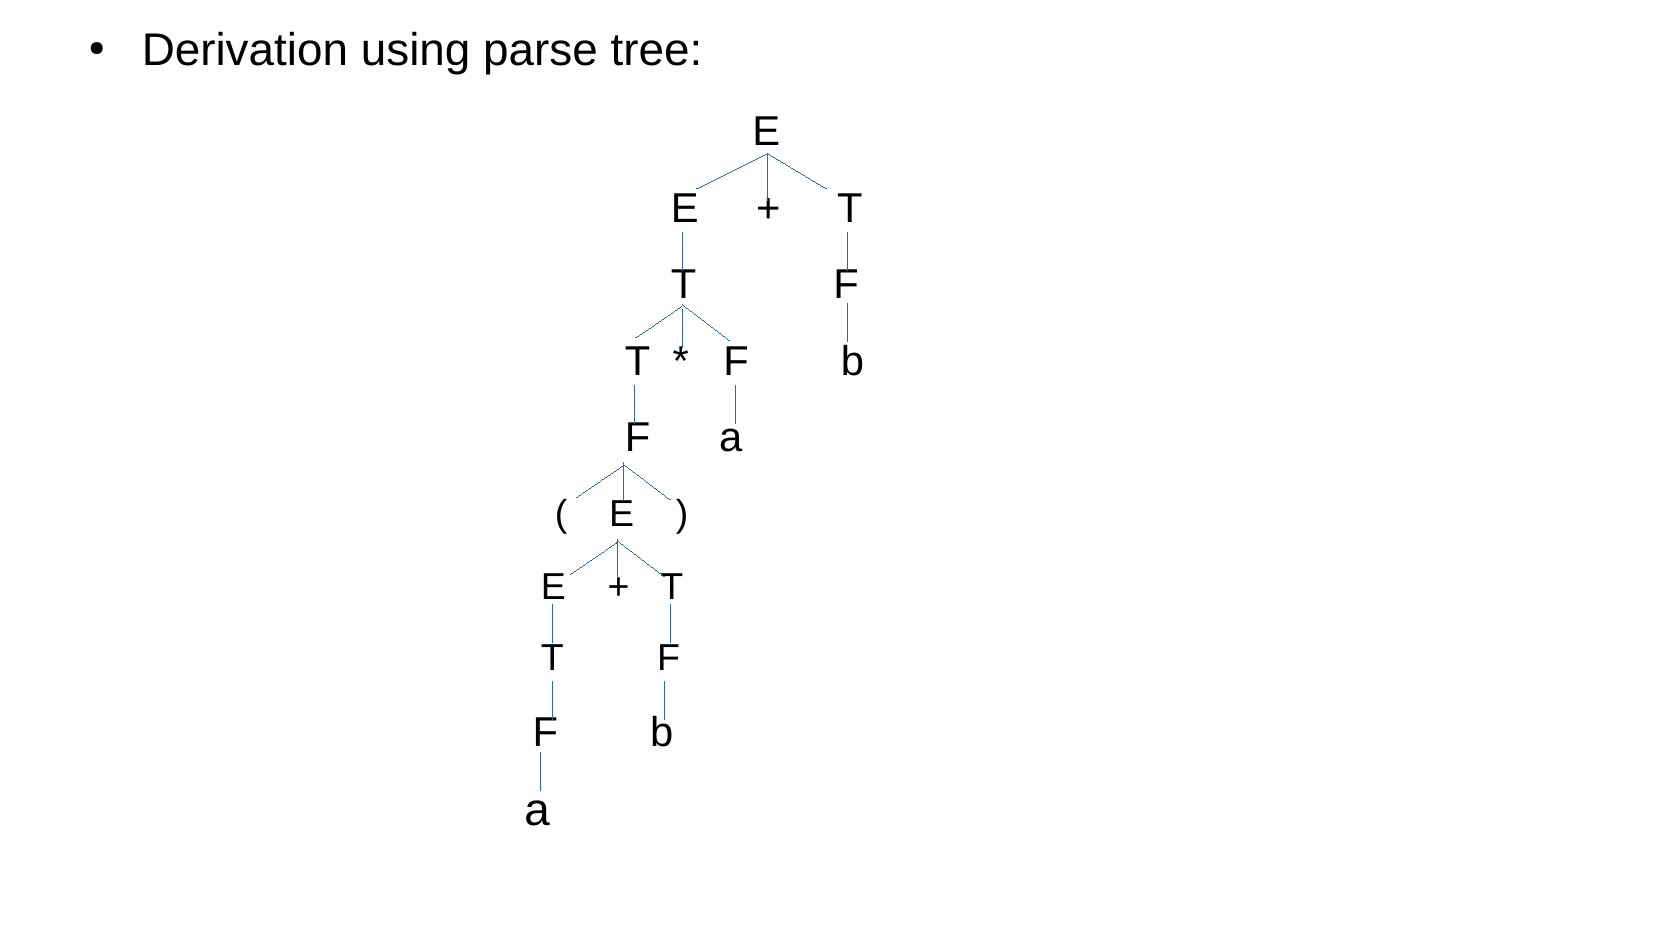

# Derivation using parse tree:
 E
 E + T
 T F
 T * F b
 F a
 ( E )
 E + T
 T F
 F b
 a